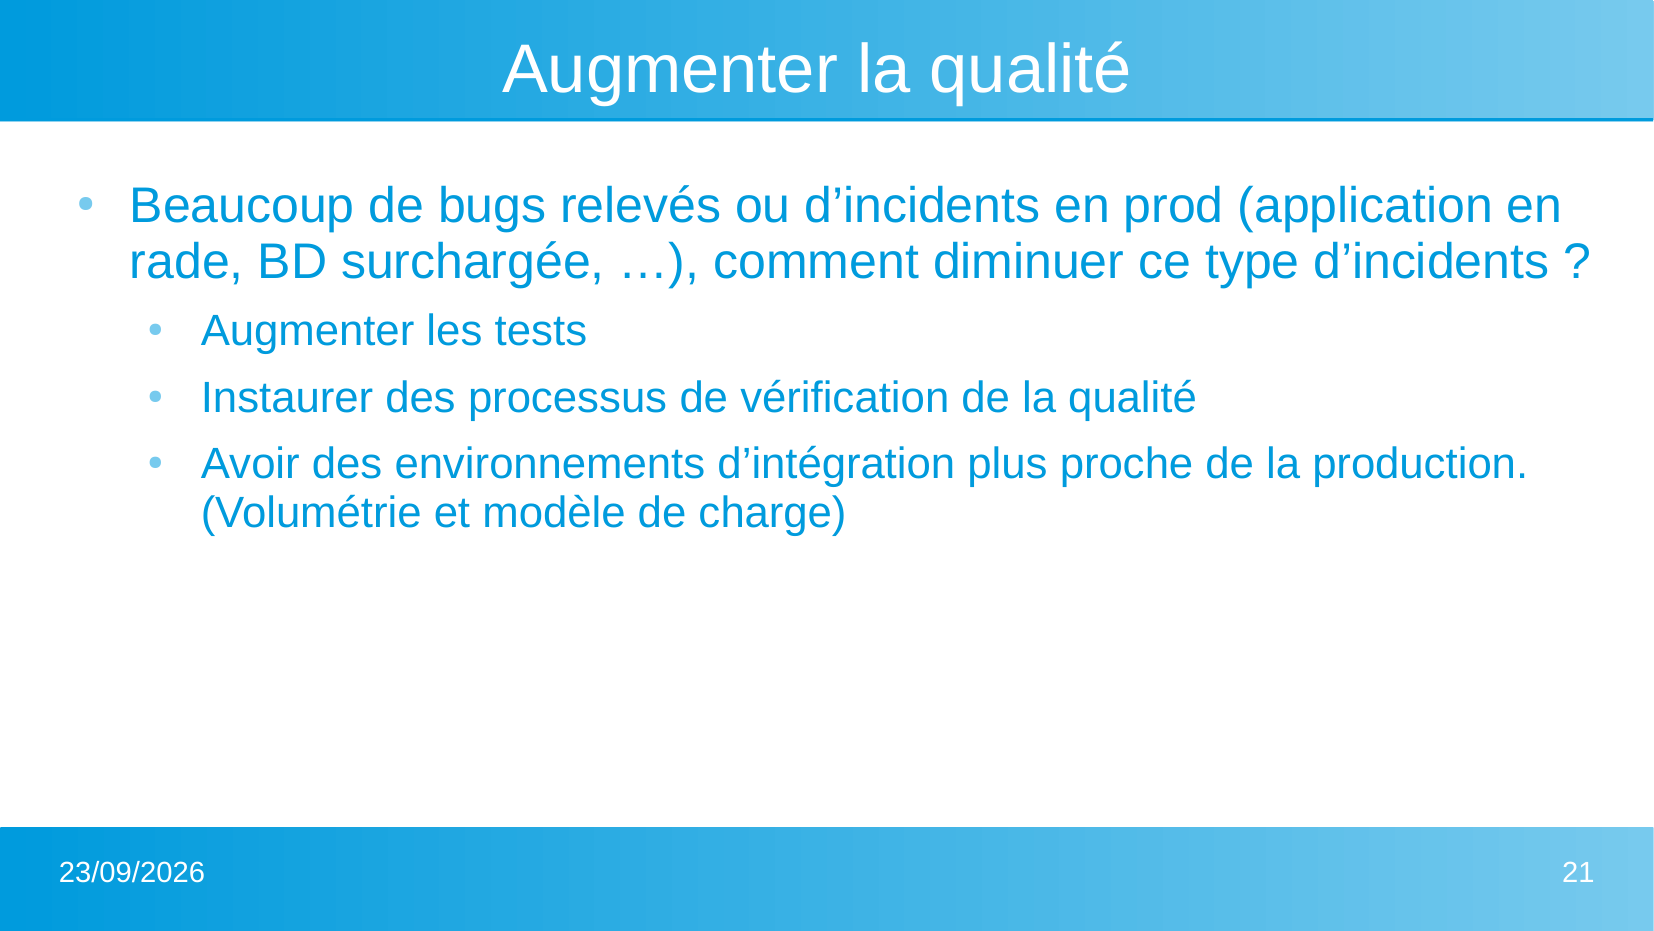

# Augmenter la qualité
Beaucoup de bugs relevés ou d’incidents en prod (application en rade, BD surchargée, …), comment diminuer ce type d’incidents ?
Augmenter les tests
Instaurer des processus de vérification de la qualité
Avoir des environnements d’intégration plus proche de la production. (Volumétrie et modèle de charge)
21